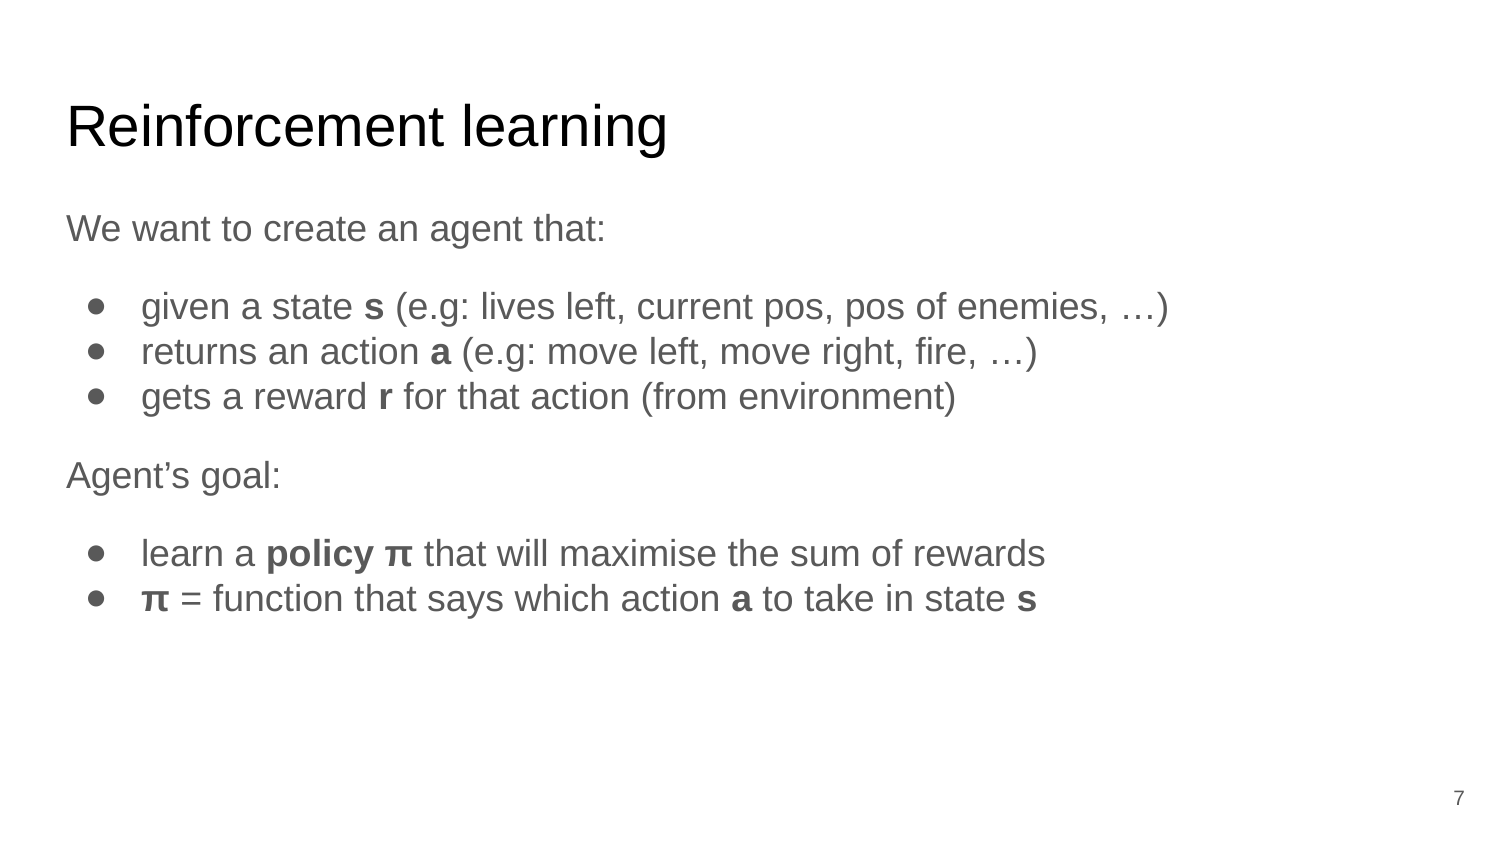

# Reinforcement learning
We want to create an agent that:
given a state s (e.g: lives left, current pos, pos of enemies, …)
returns an action a (e.g: move left, move right, fire, …)
gets a reward r for that action (from environment)
Agent’s goal:
learn a policy π that will maximise the sum of rewards
π = function that says which action a to take in state s